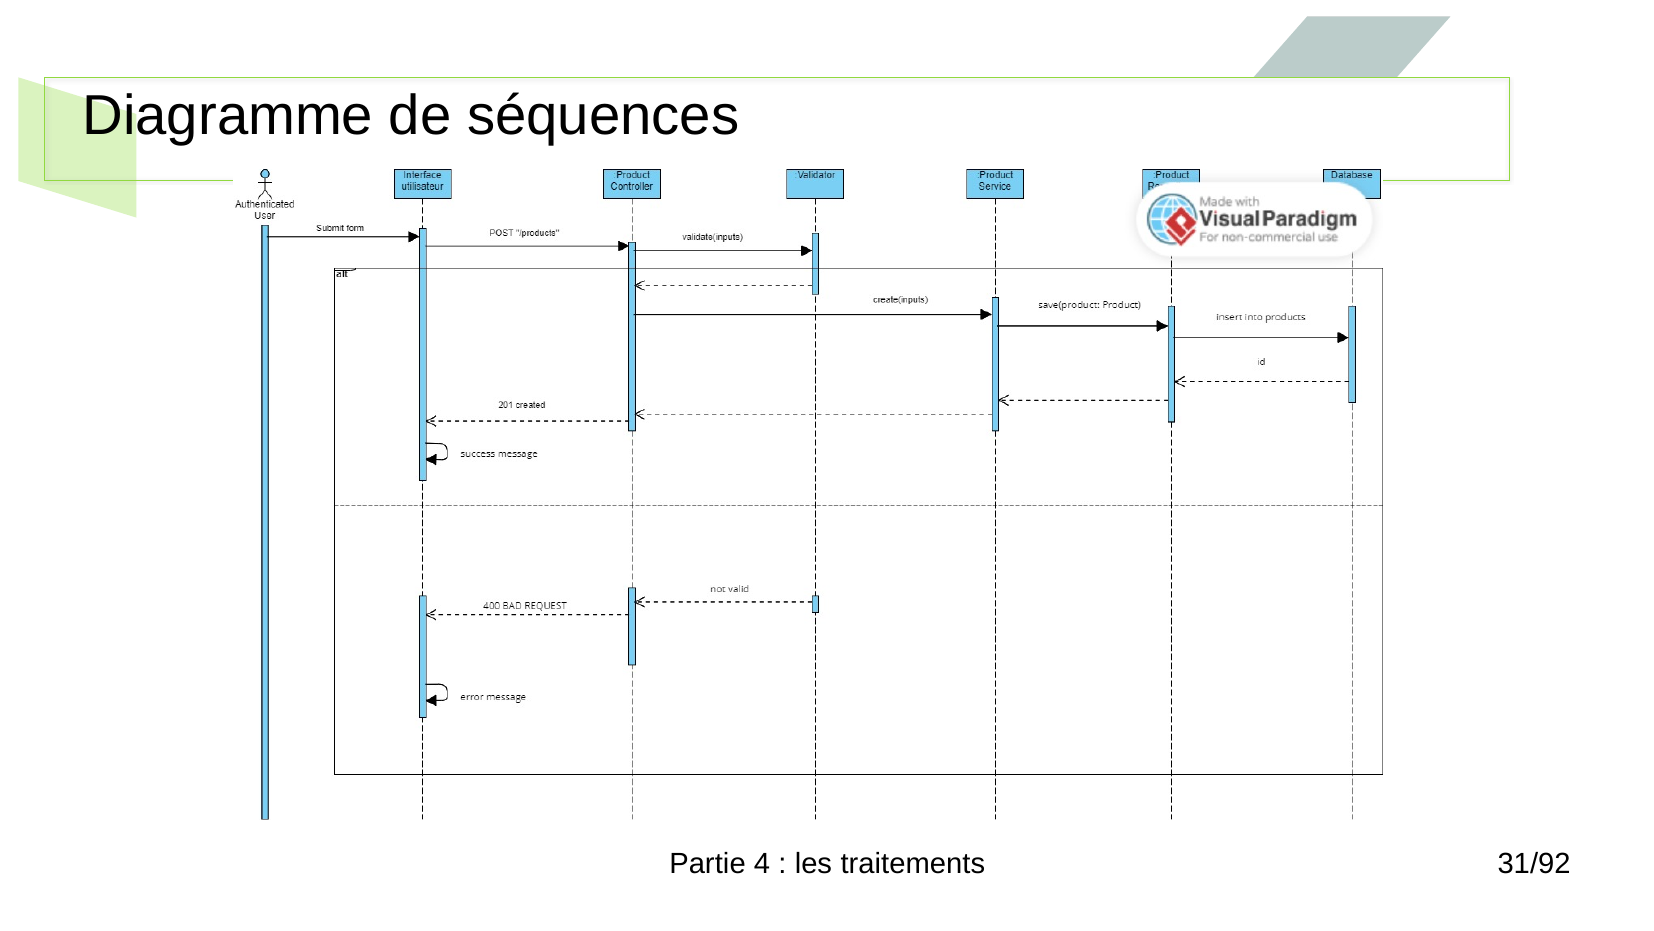

# Diagramme de séquences
Partie 4 : les traitements
31